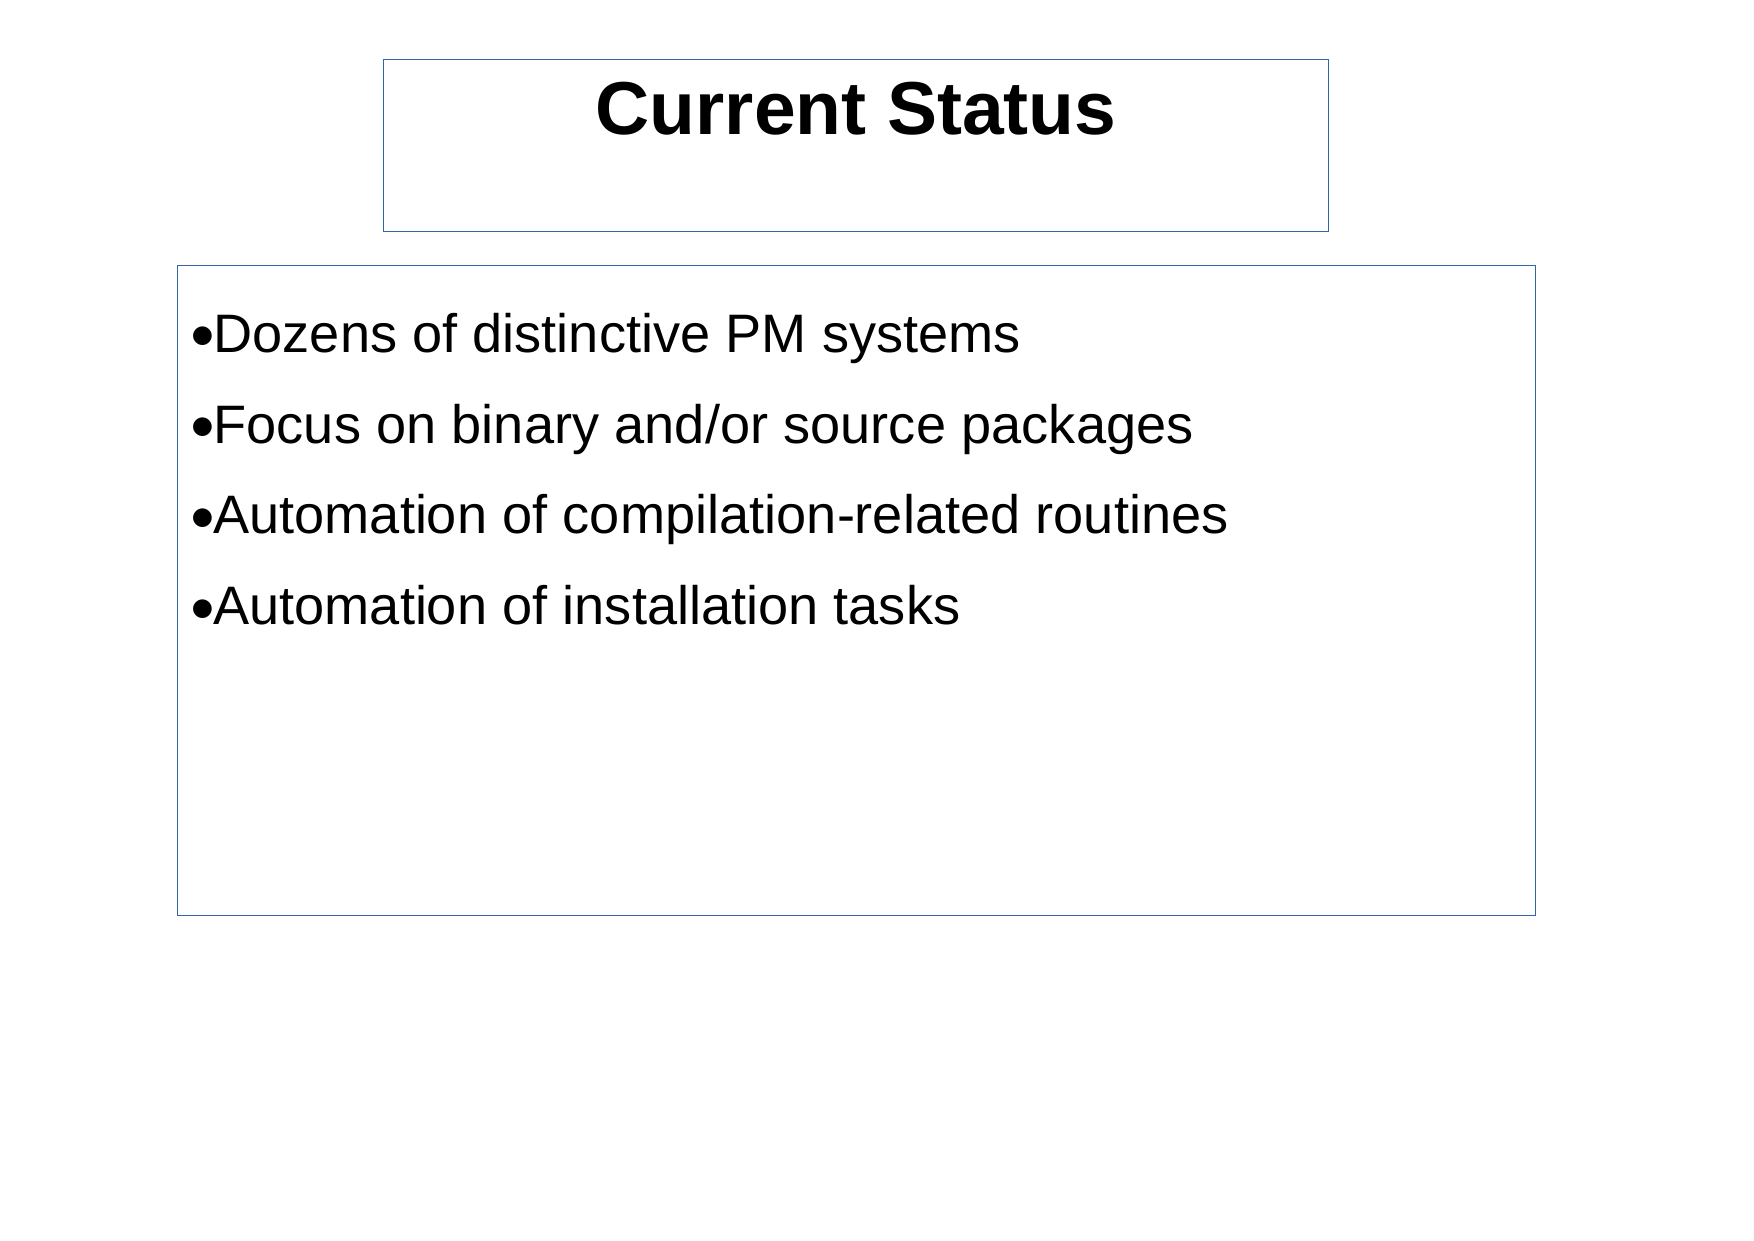

Current Status
Dozens of distinctive PM systems
Focus on binary and/or source packages
Automation of compilation-related routines
Automation of installation tasks